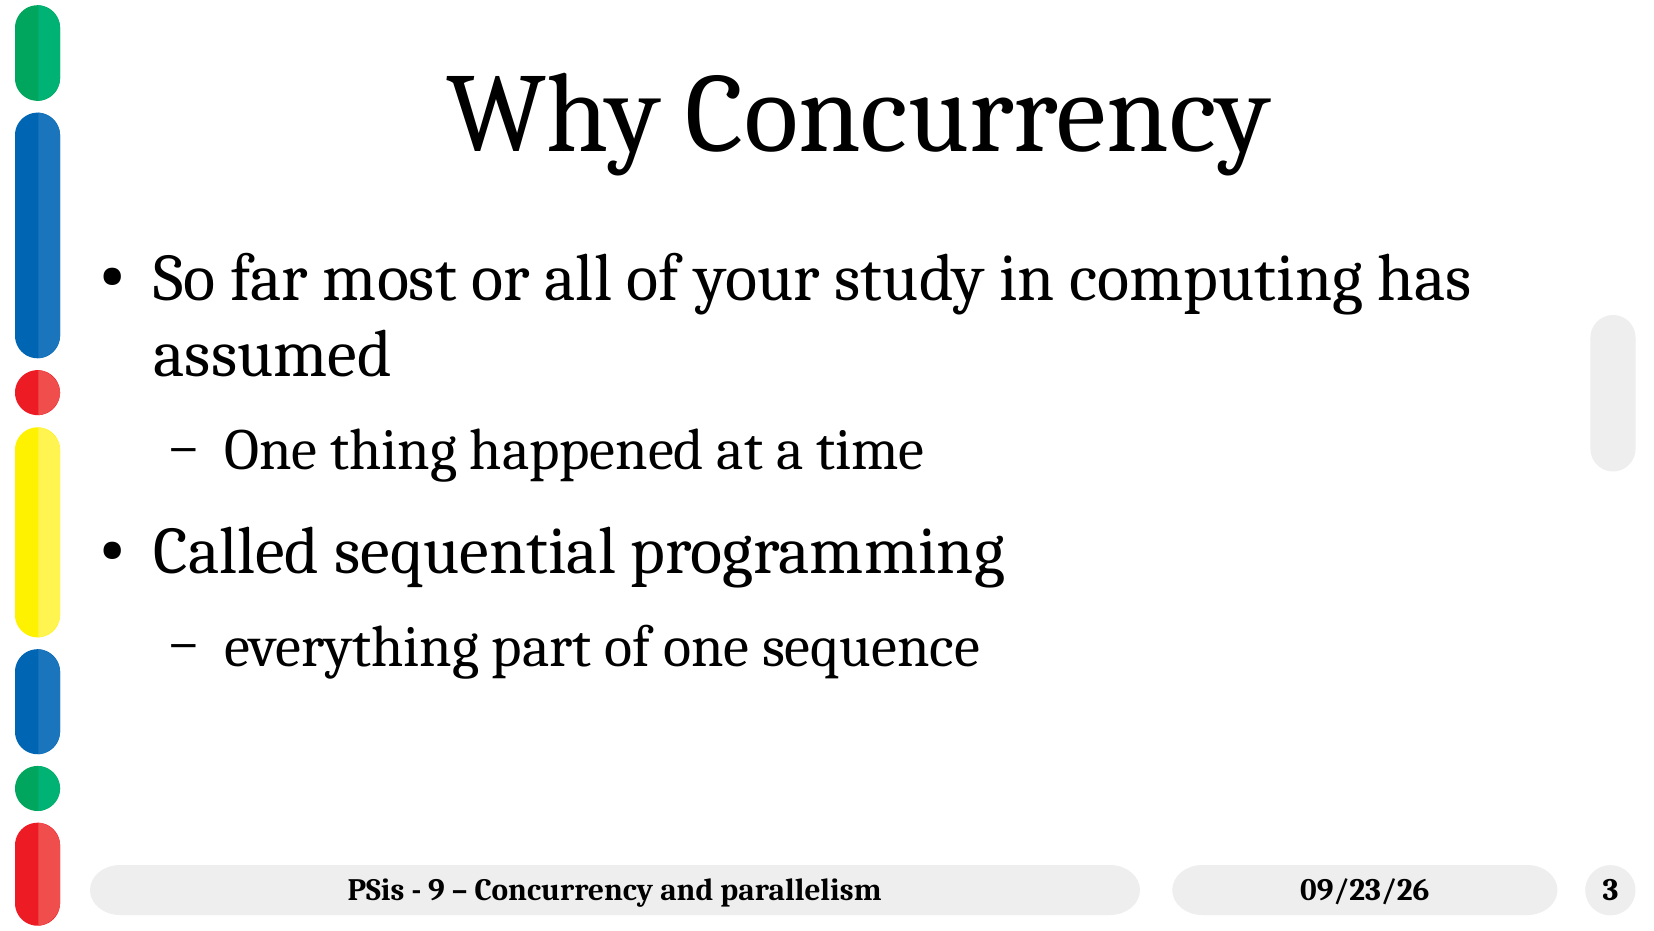

# Why Concurrency
So far most or all of your study in computing has assumed
One thing happened at a time
Called sequential programming
everything part of one sequence
PSis - 9 – Concurrency and parallelism
3